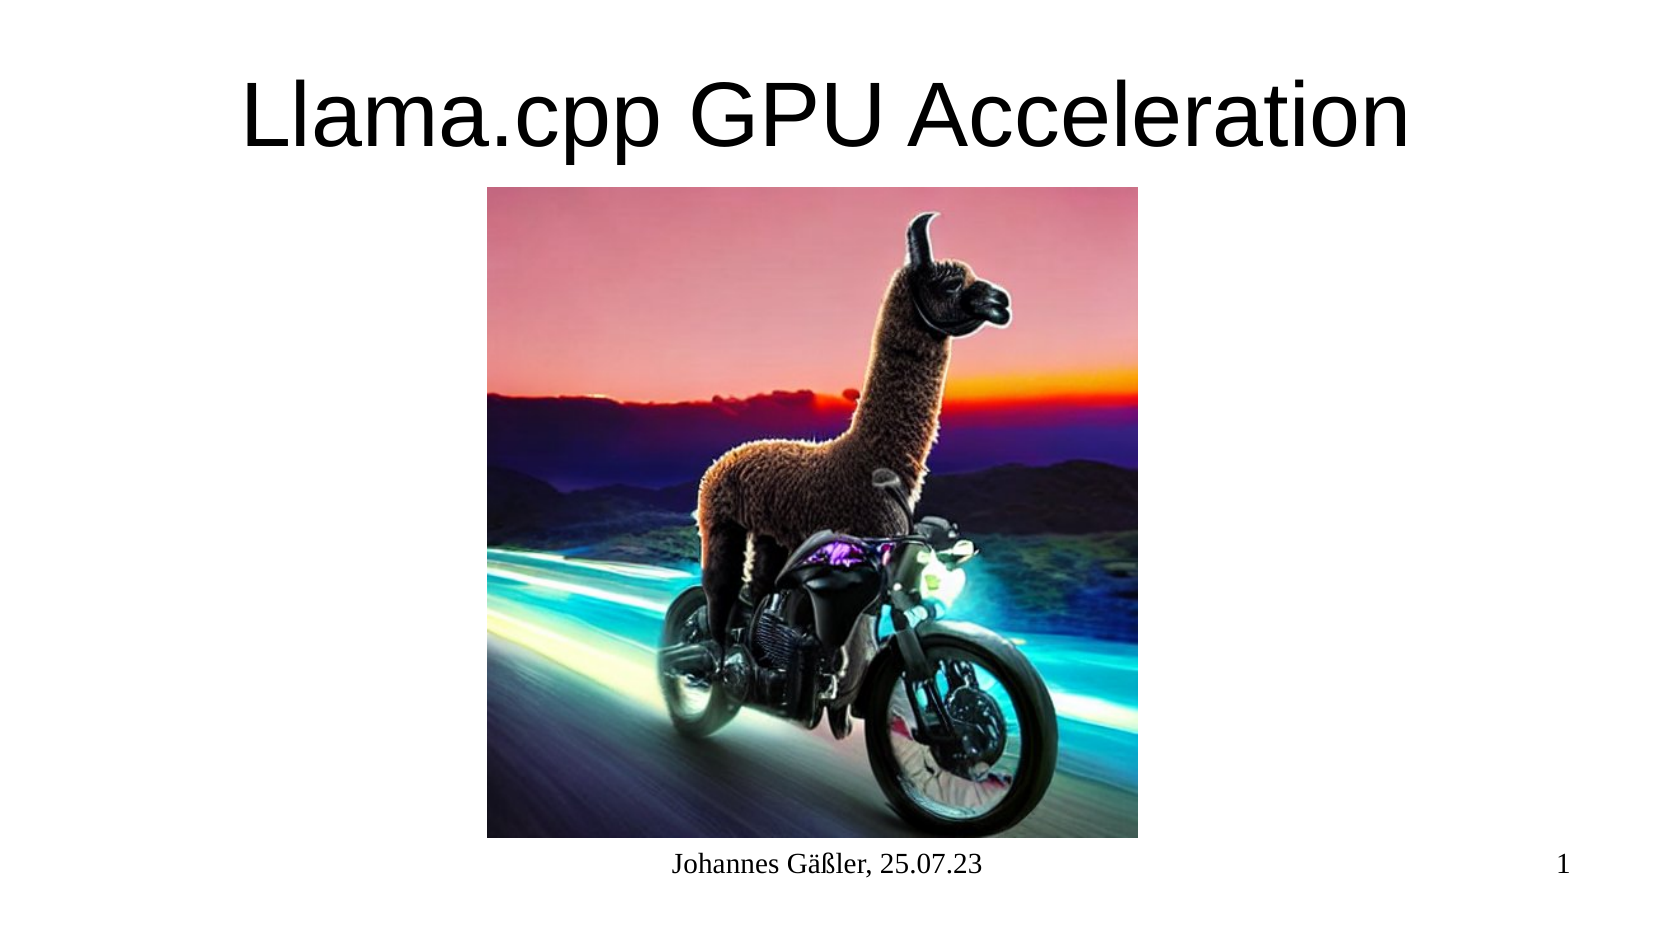

# Llama.cpp GPU Acceleration
Johannes Gäßler, 25.07.23
1